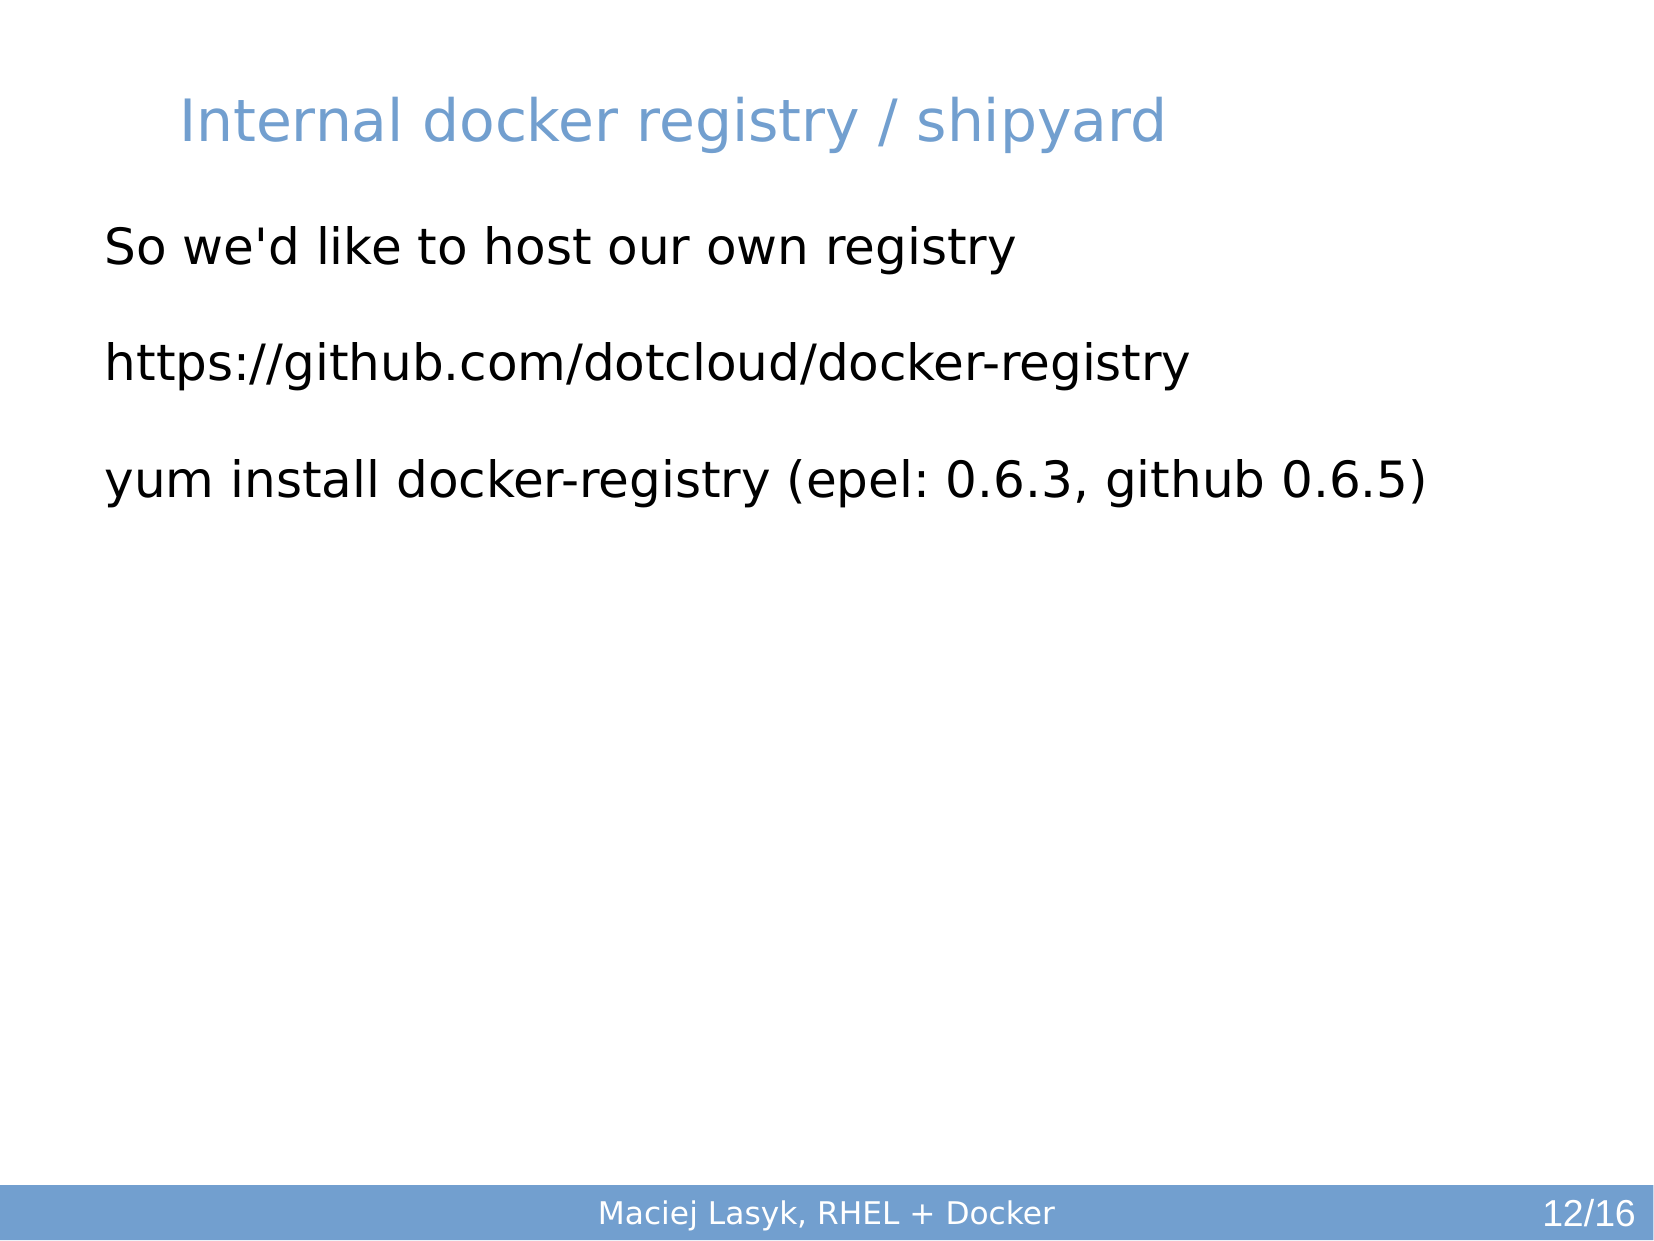

Internal docker registry / shipyard
So we'd like to host our own registry
https://github.com/dotcloud/docker-registry
yum install docker-registry (epel: 0.6.3, github 0.6.5)
12/16
Maciej Lasyk, RHEL + Docker